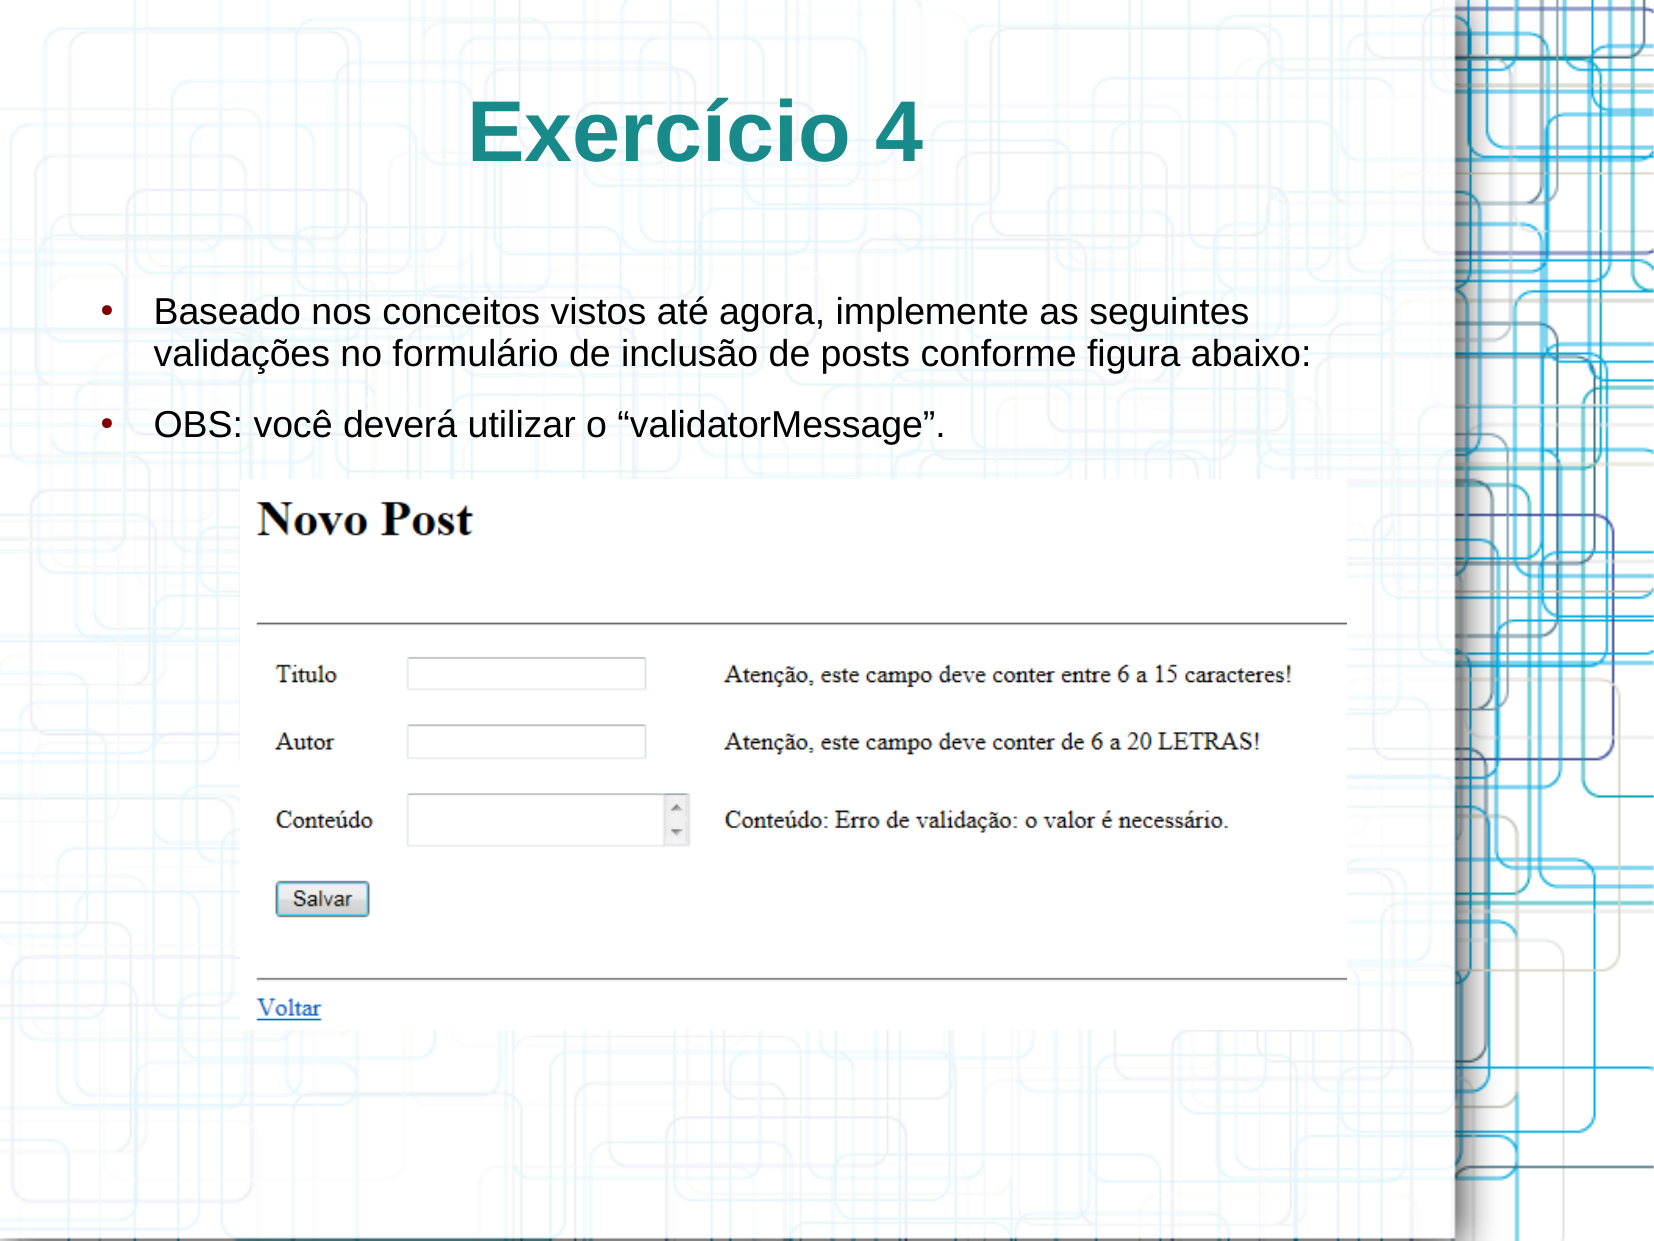

Exercício 4
#
Baseado nos conceitos vistos até agora, implemente as seguintes validações no formulário de inclusão de posts conforme figura abaixo:
OBS: você deverá utilizar o “validatorMessage”.